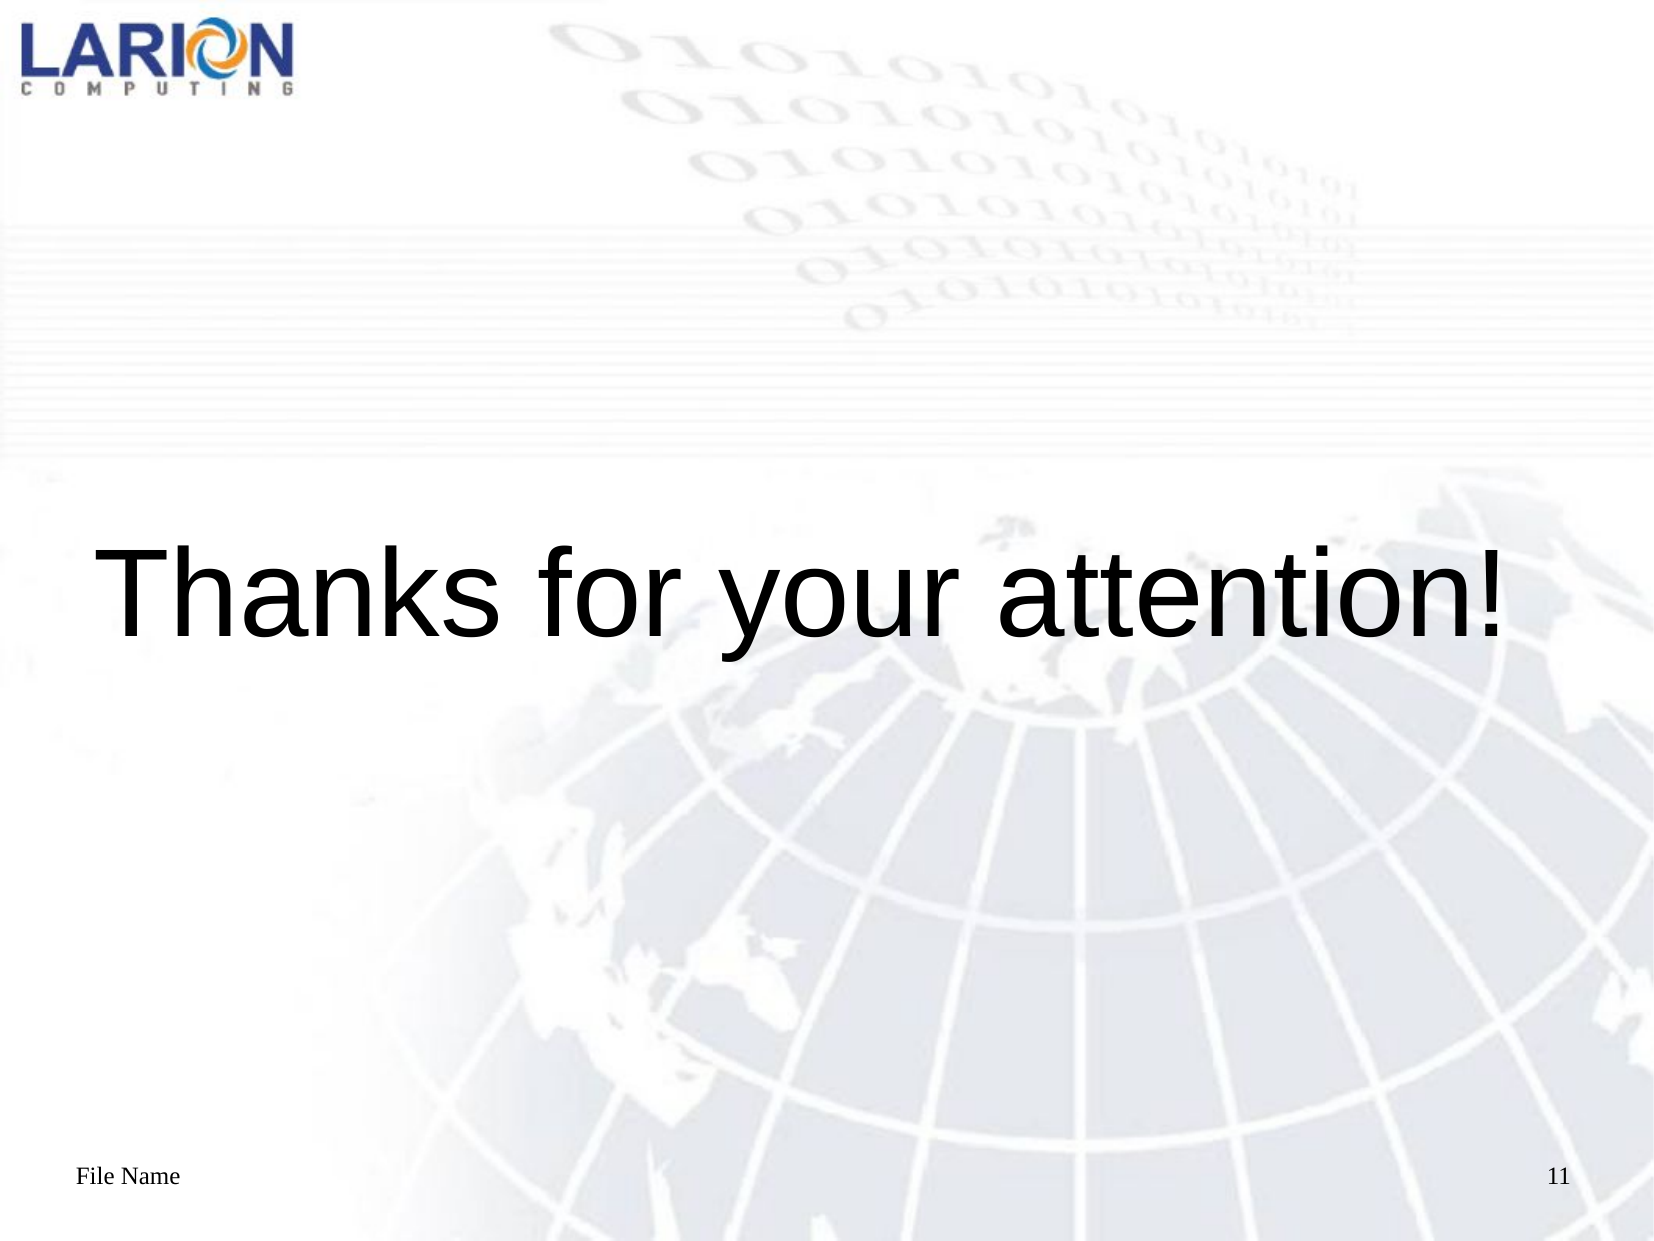

#
Thanks for your attention!
File Name
11